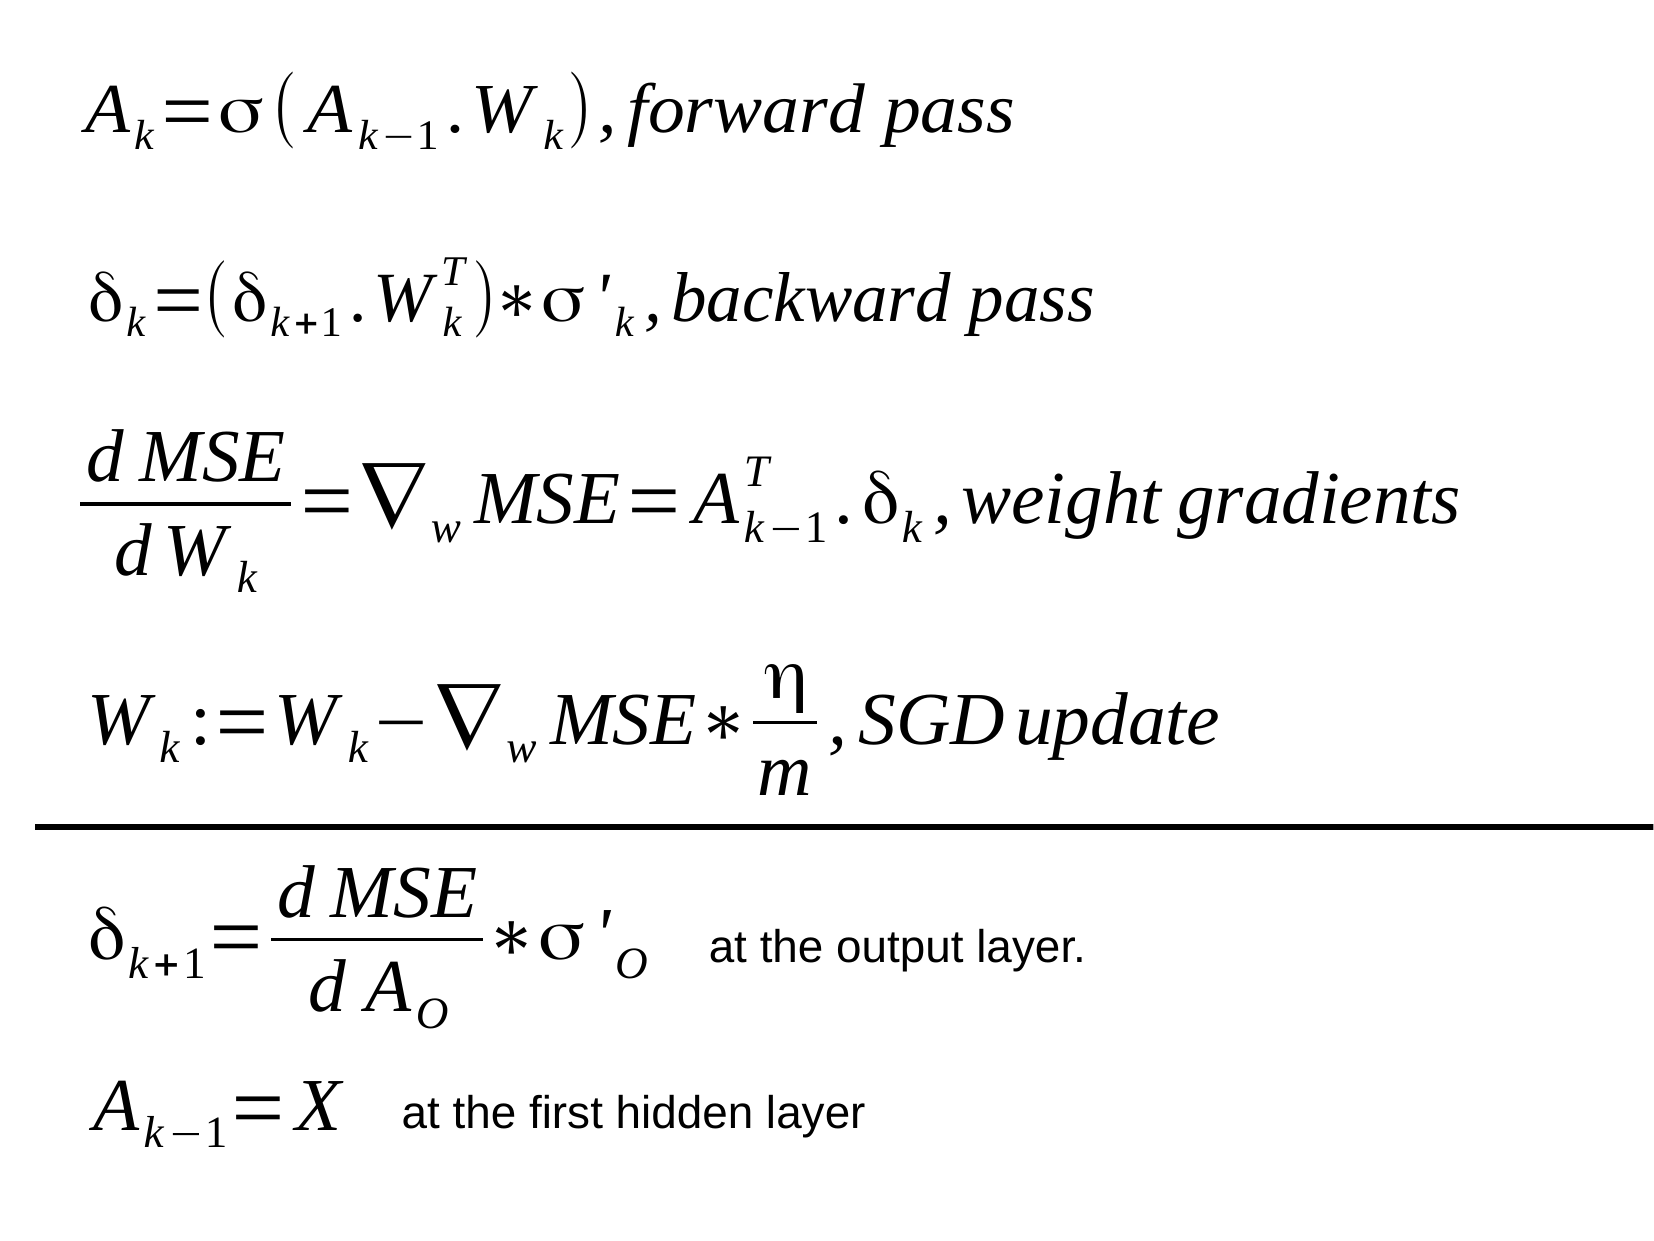

# at the output layer.
at the first hidden layer